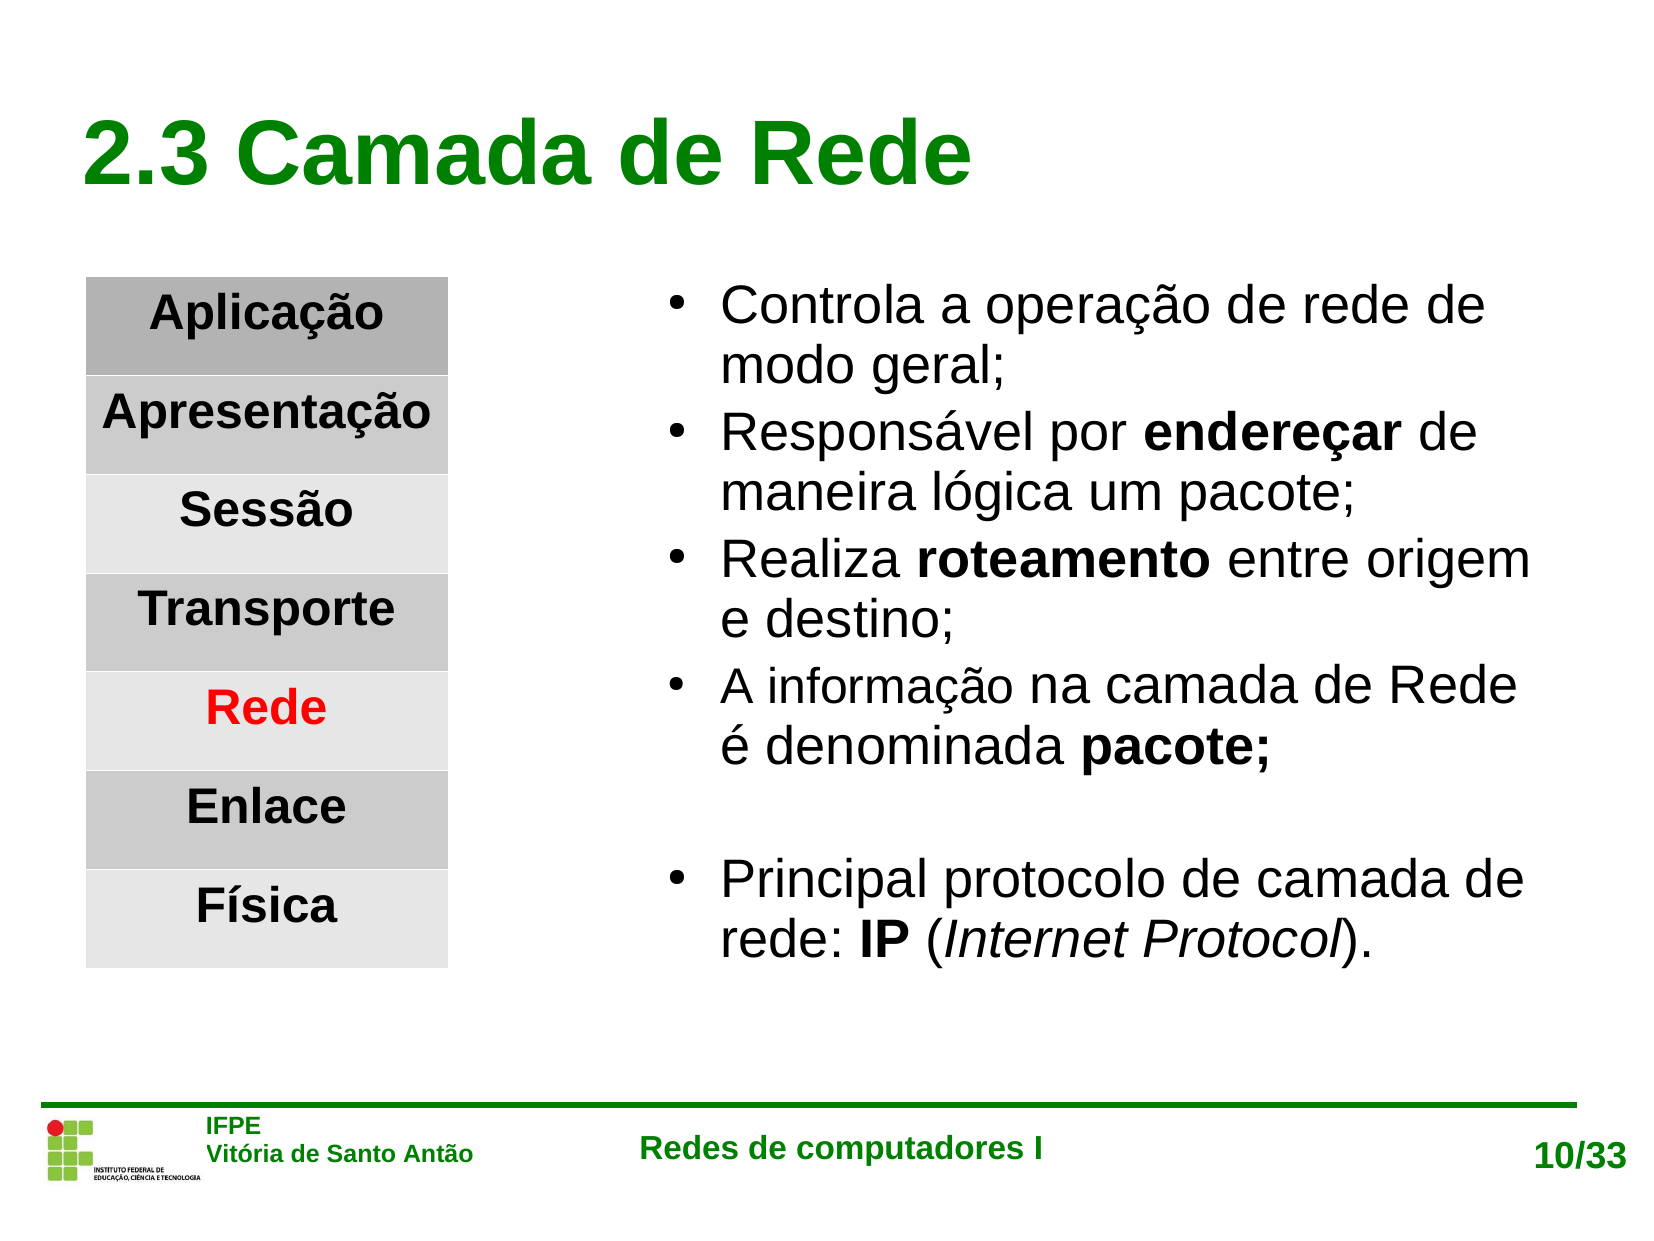

# 2.3 Camada de Rede
Controla a operação de rede de modo geral;
Responsável por endereçar de maneira lógica um pacote;
Realiza roteamento entre origem e destino;
A informação na camada de Rede é denominada pacote;
Principal protocolo de camada de rede: IP (Internet Protocol).
| Aplicação |
| --- |
| Apresentação |
| Sessão |
| Transporte |
| Rede |
| Enlace |
| Física |